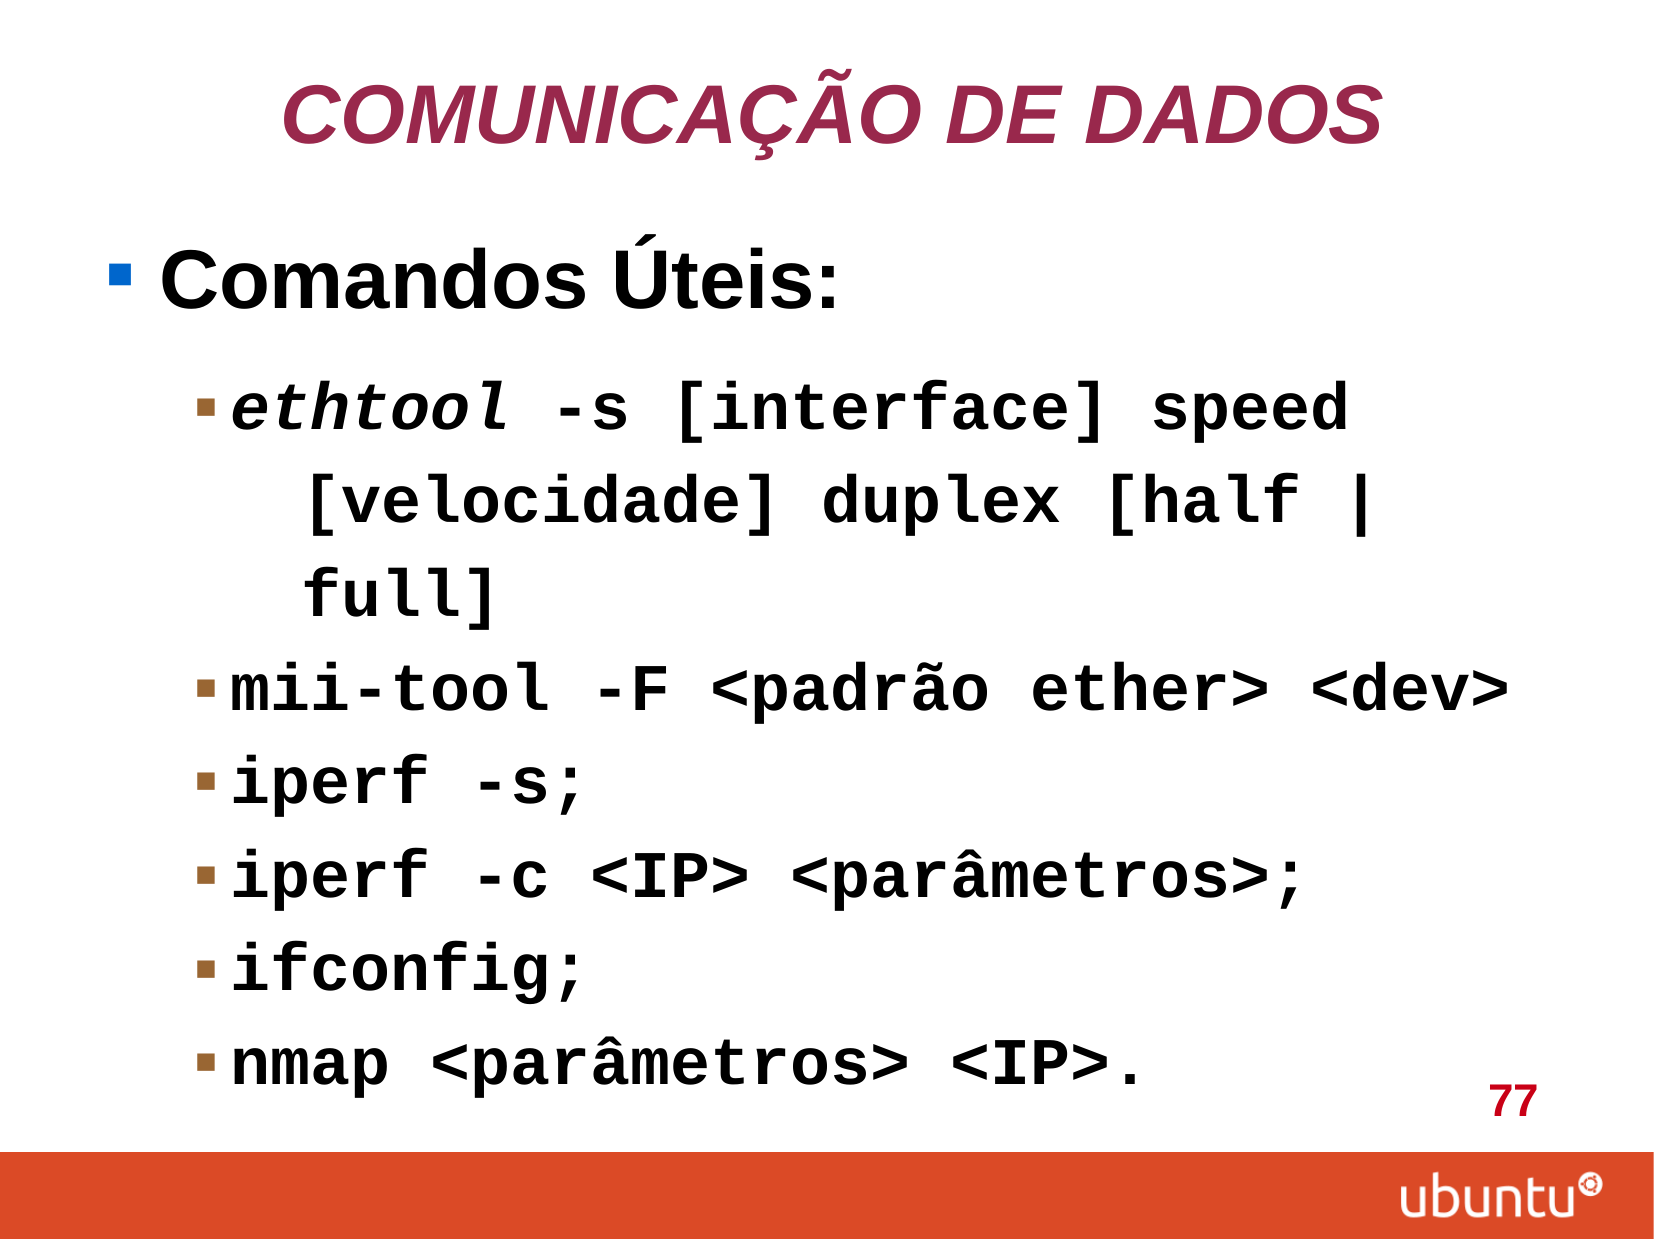

# COMUNICAÇÃO DE DADOS
Comandos Úteis:
ethtool -s [interface] speed [velocidade] duplex [half | full]
mii-tool -F <padrão ether> <dev>
iperf -s;
iperf -c <IP> <parâmetros>;
ifconfig;
nmap <parâmetros> <IP>.